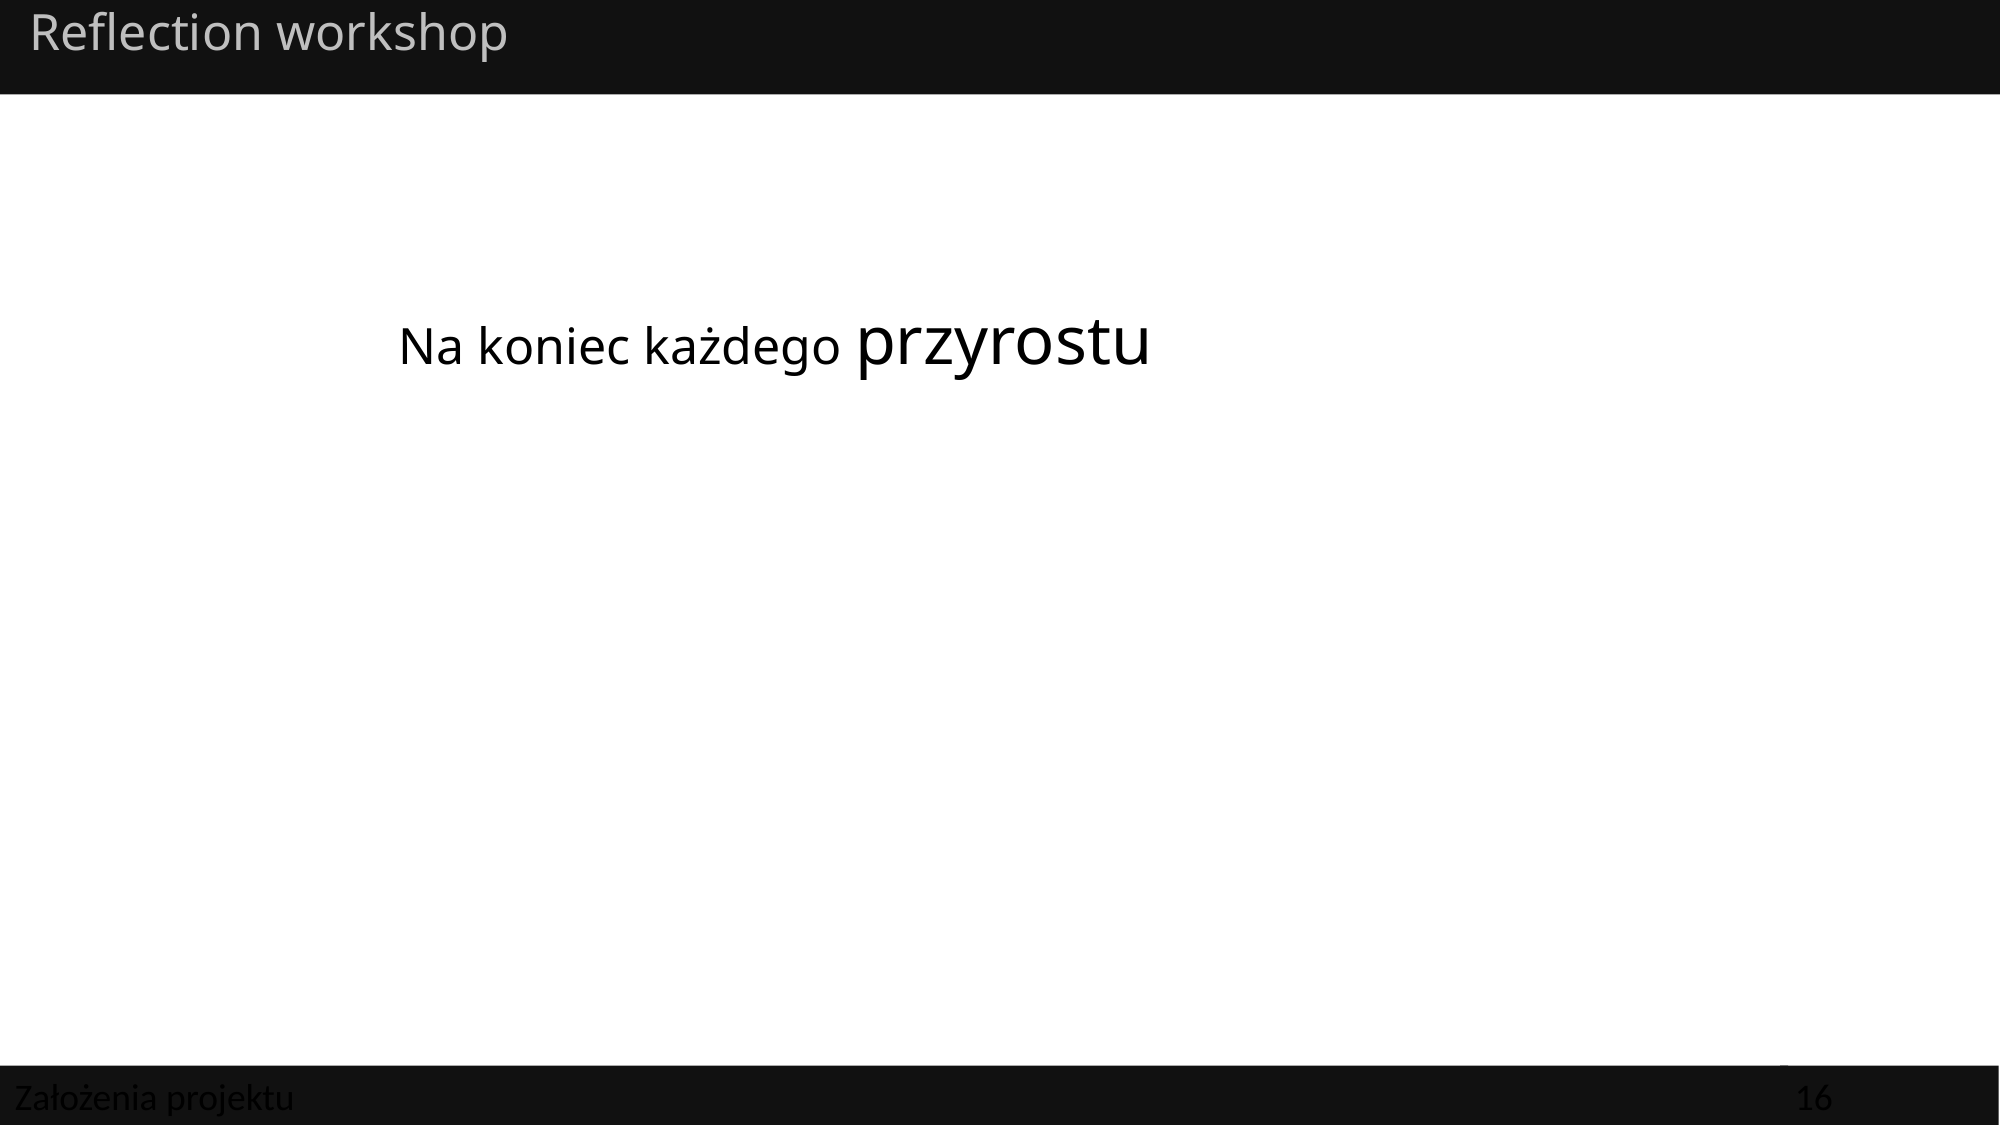

# Reflection workshop
Na koniec każdego przyrostu
Założenia projektu